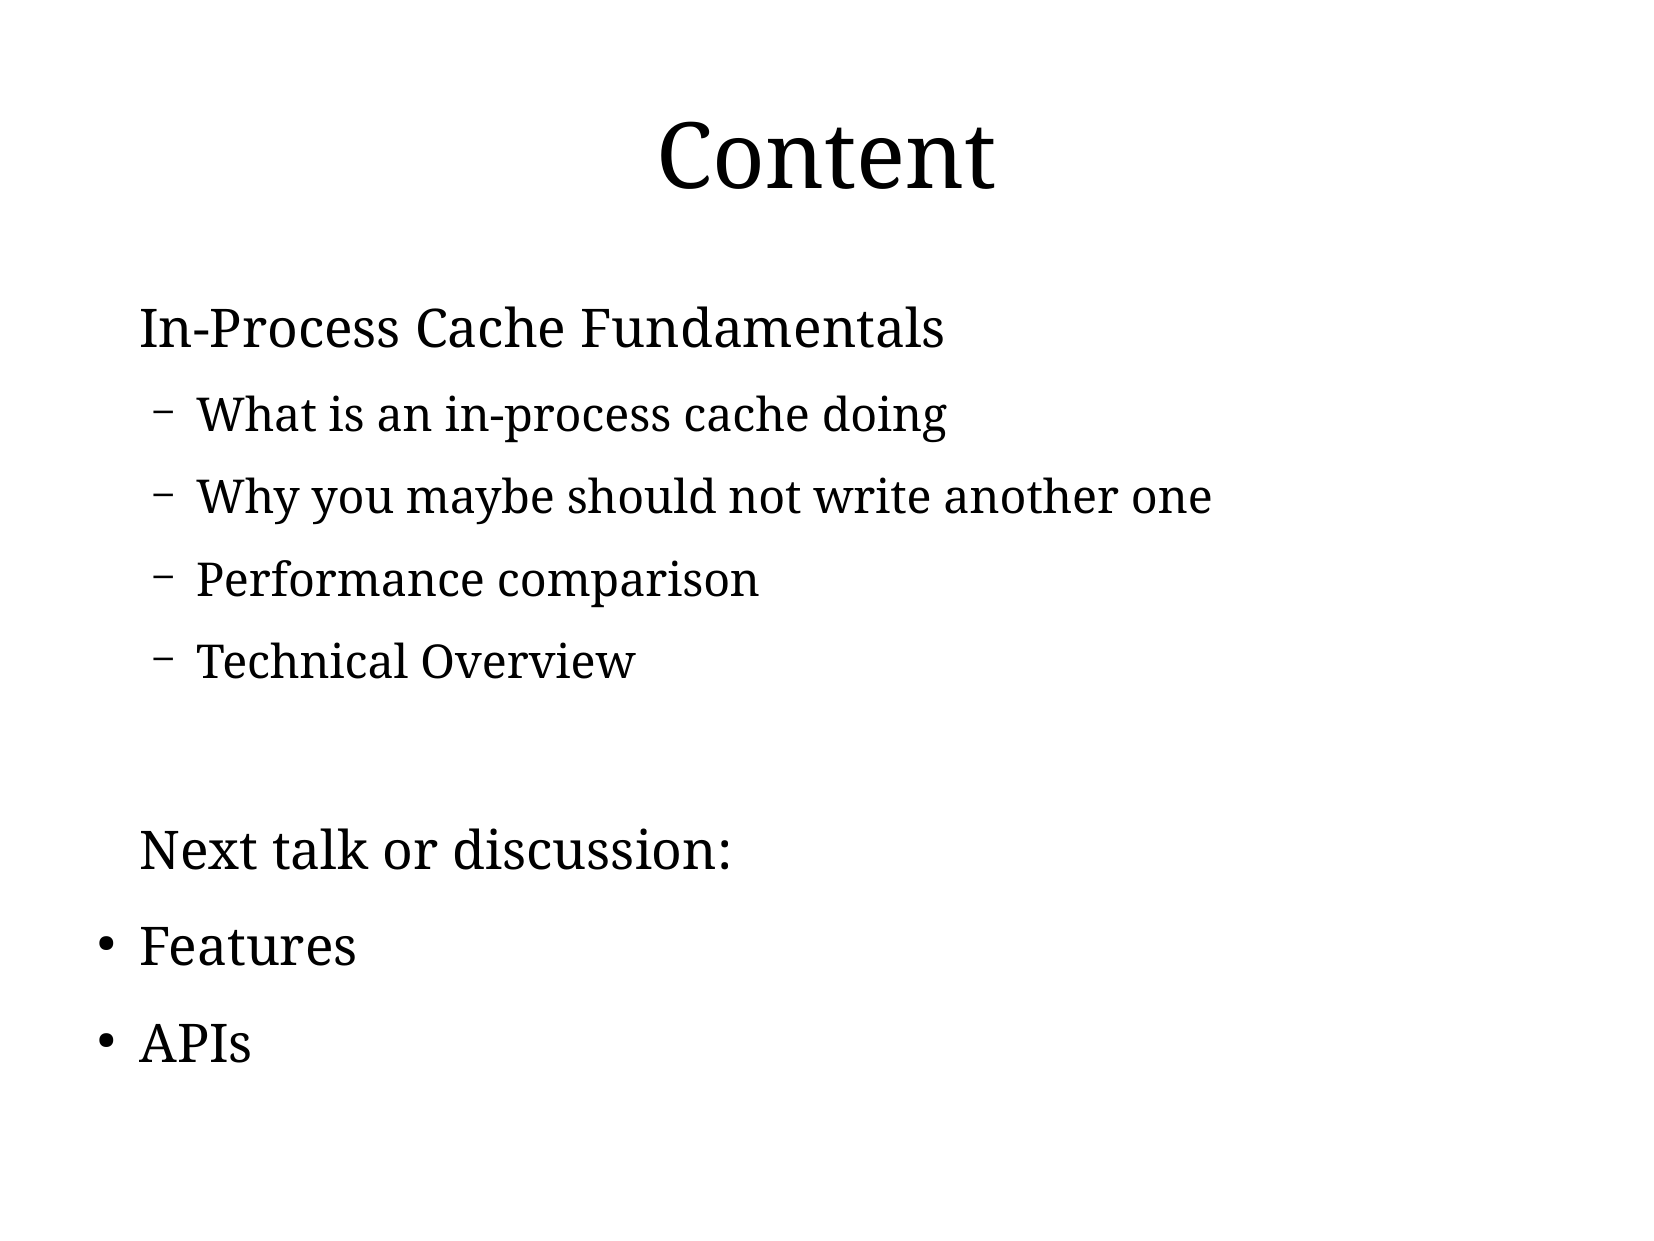

# Content
In-Process Cache Fundamentals
What is an in-process cache doing
Why you maybe should not write another one
Performance comparison
Technical Overview
Next talk or discussion:
Features
APIs